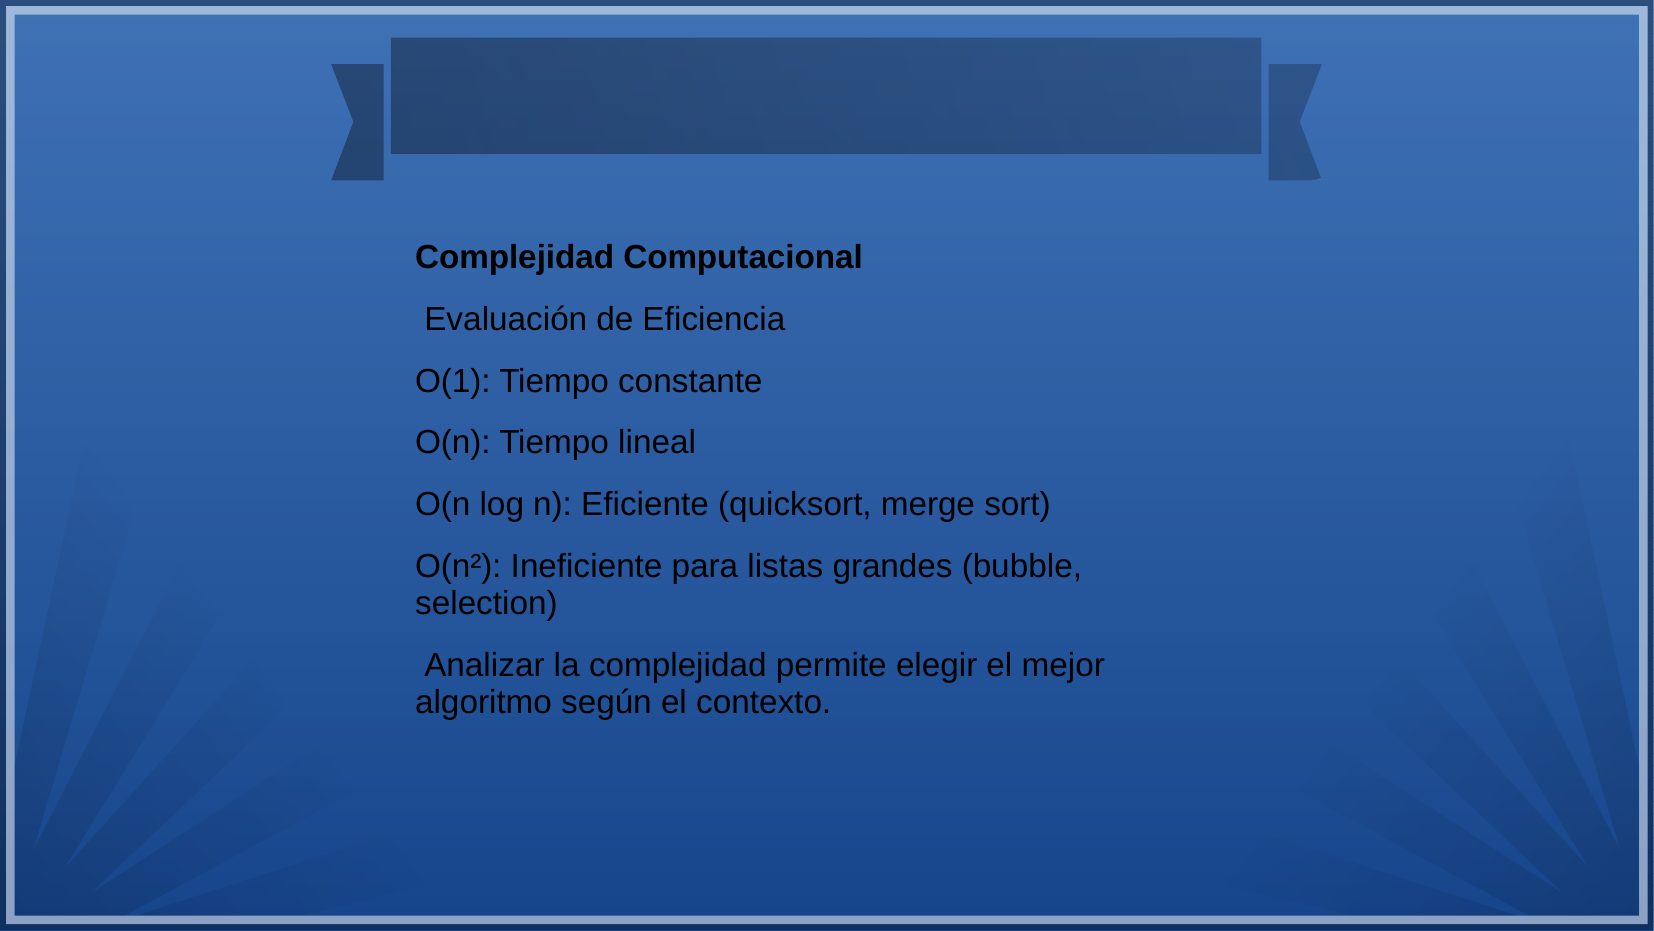

#
Complejidad Computacional
 Evaluación de Eficiencia
O(1): Tiempo constante
O(n): Tiempo lineal
O(n log n): Eficiente (quicksort, merge sort)
O(n²): Ineficiente para listas grandes (bubble, selection)
 Analizar la complejidad permite elegir el mejor algoritmo según el contexto.